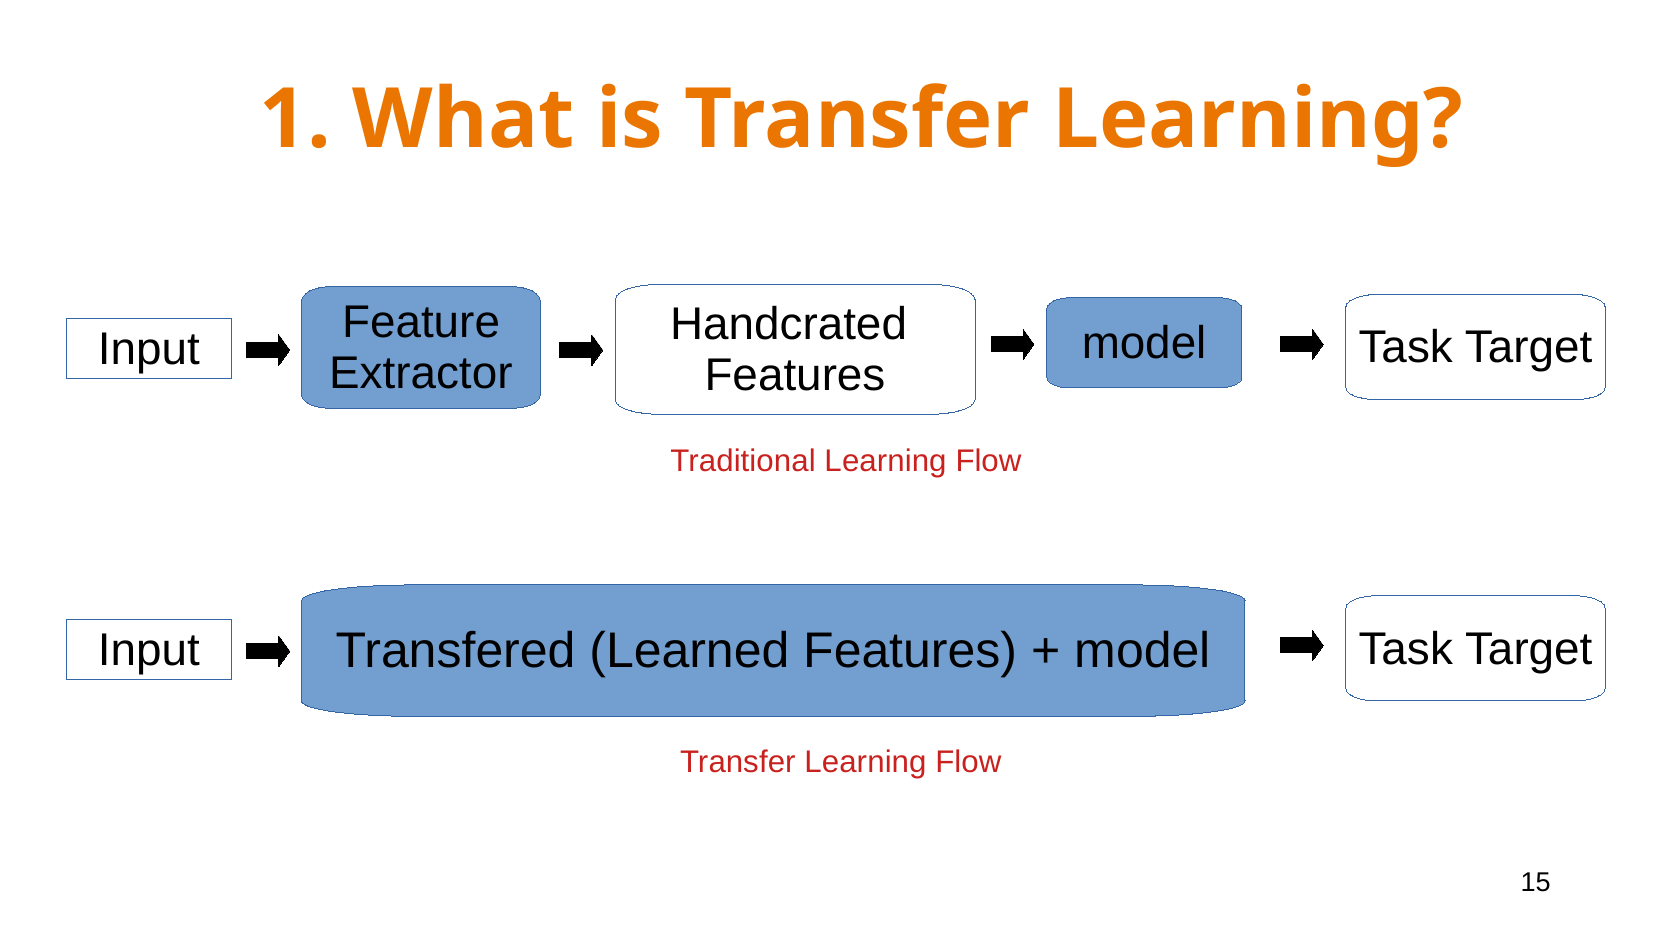

# 1. What is Transfer Learning?
Handcrated
Features
Feature
Extractor
Task Target
model
Input
Traditional Learning Flow
Transfered (Learned Features) + model
Task Target
Input
Transfer Learning Flow